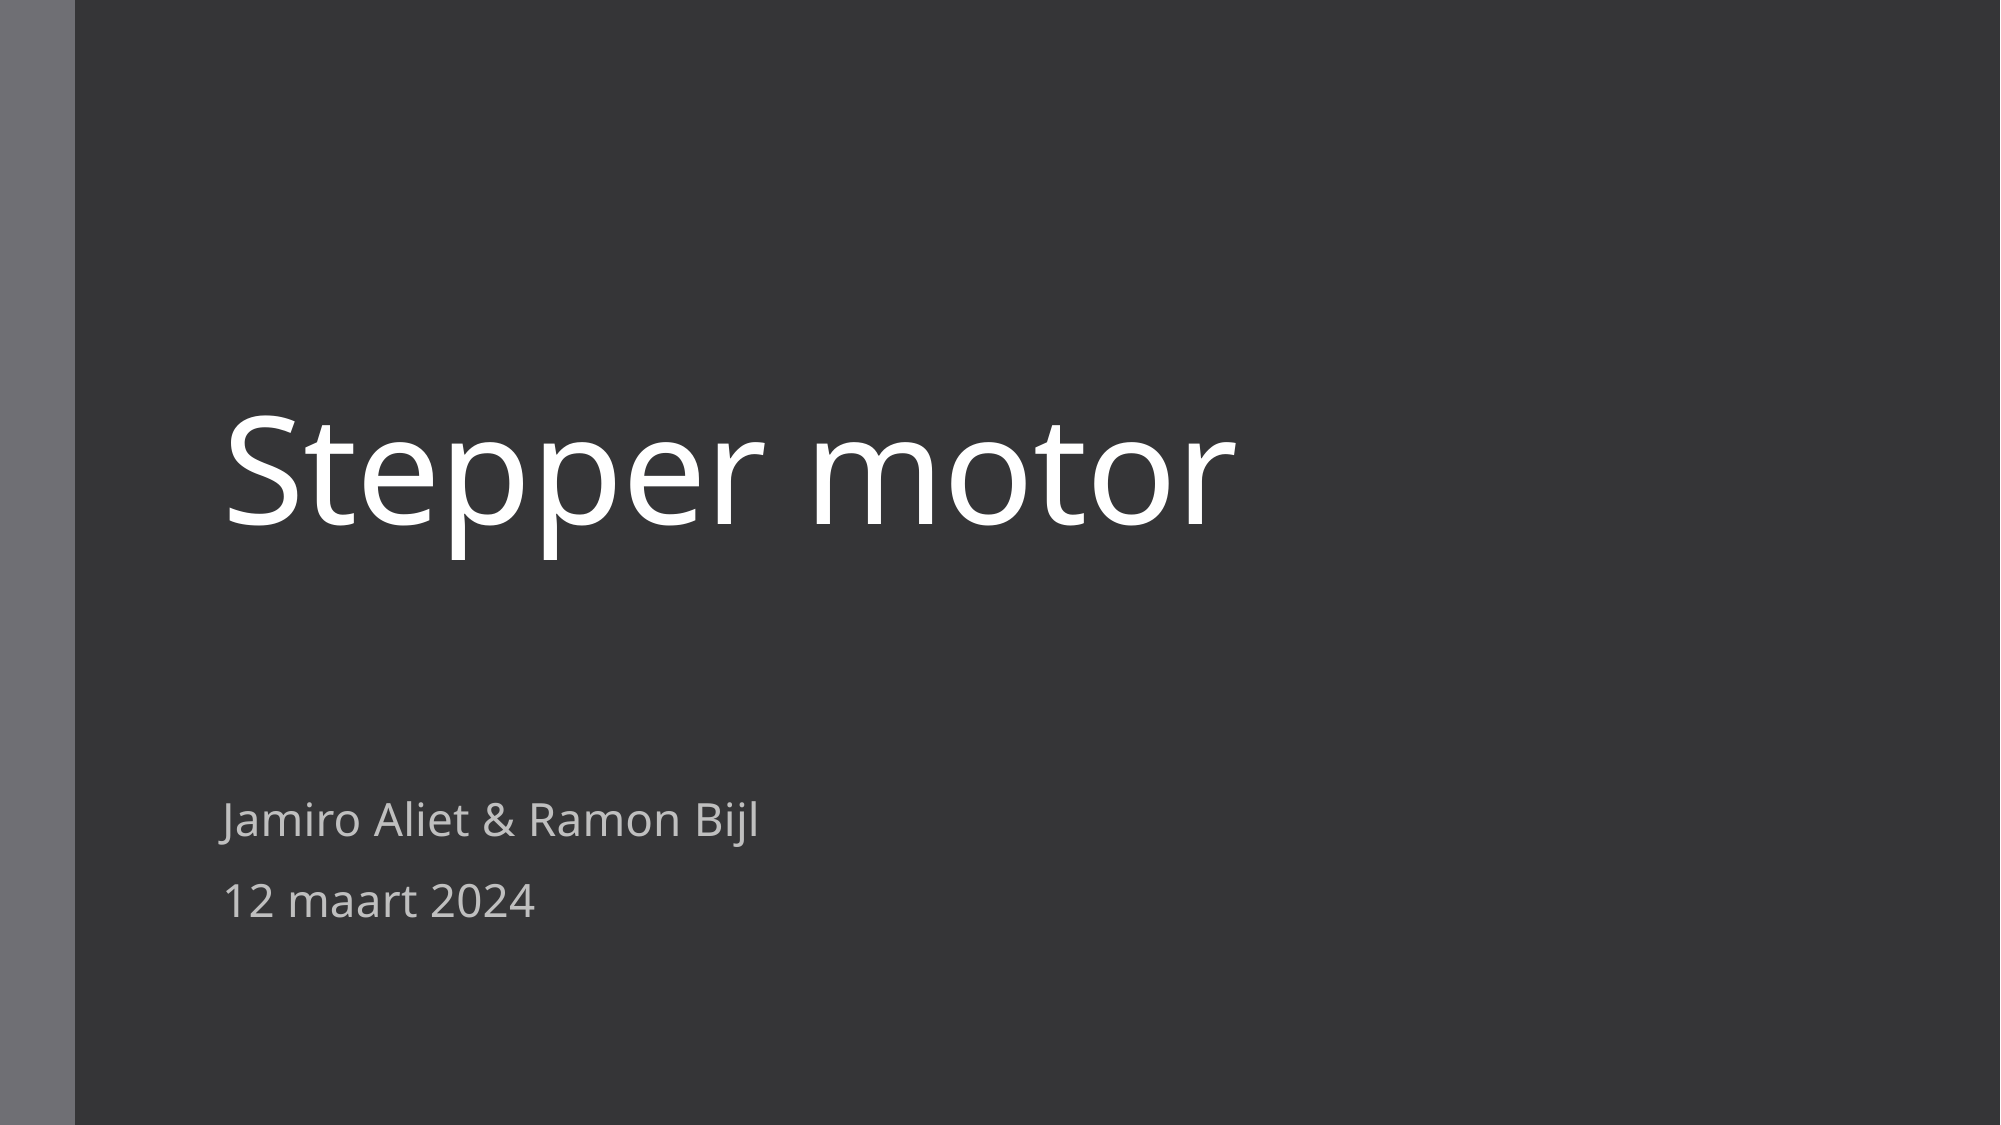

# Stepper motor
Jamiro Aliet & Ramon Bijl
12 maart 2024